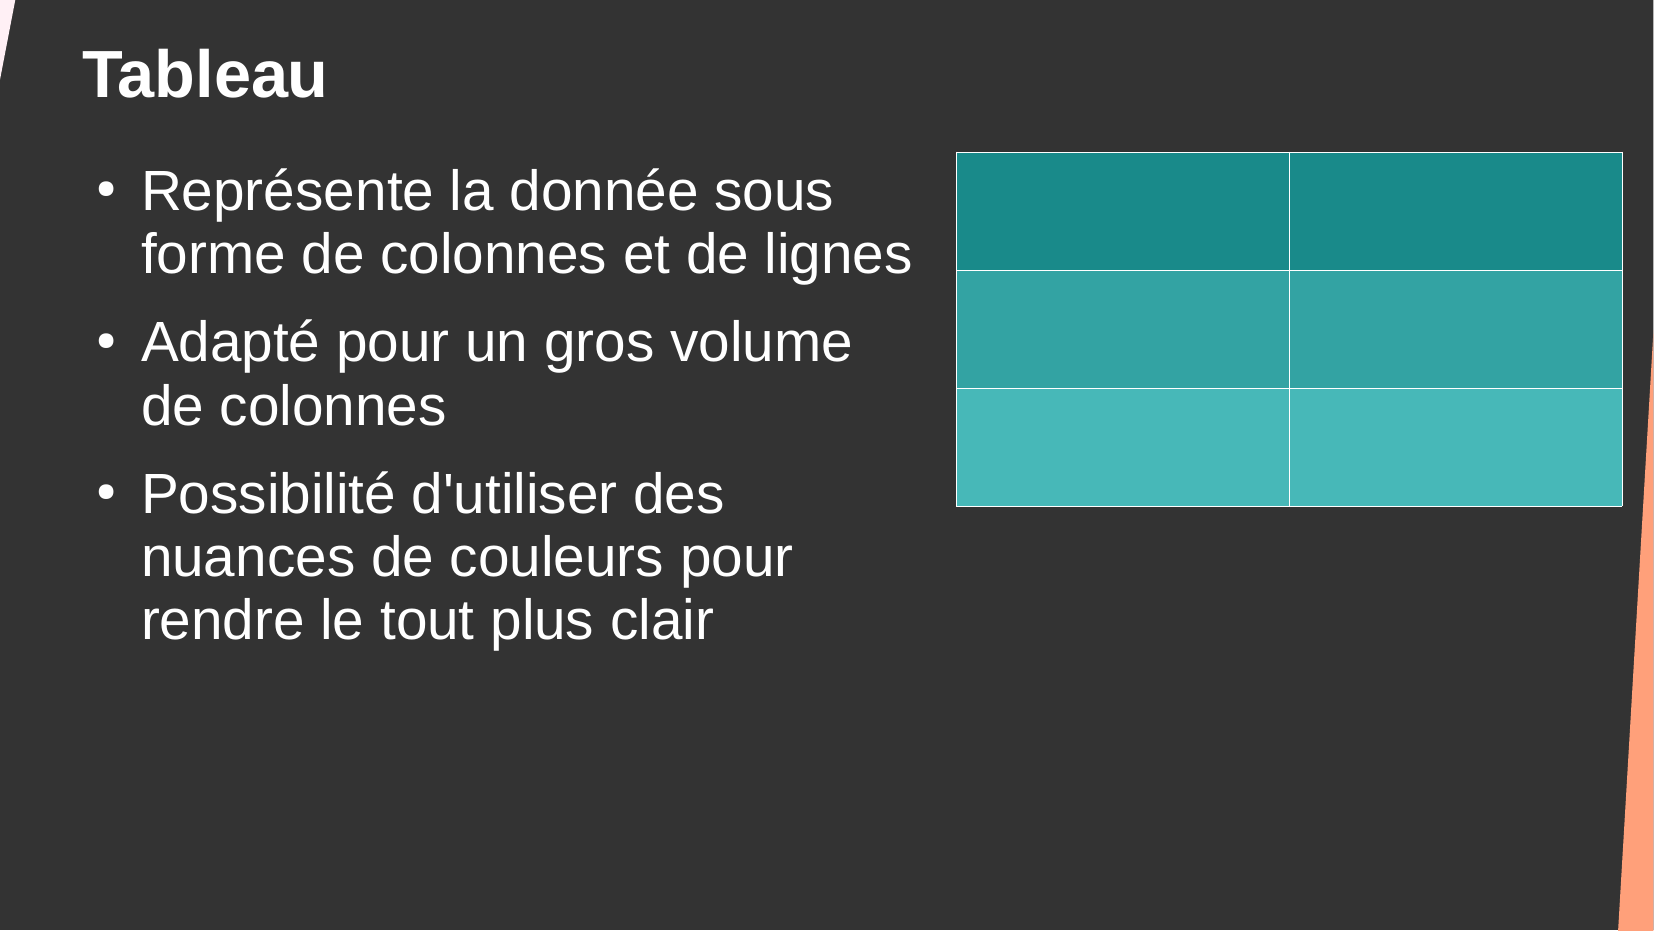

# Tableau
| | |
| --- | --- |
| | |
| | |
Représente la donnée sous forme de colonnes et de lignes
Adapté pour un gros volume de colonnes
Possibilité d'utiliser des nuances de couleurs pour rendre le tout plus clair